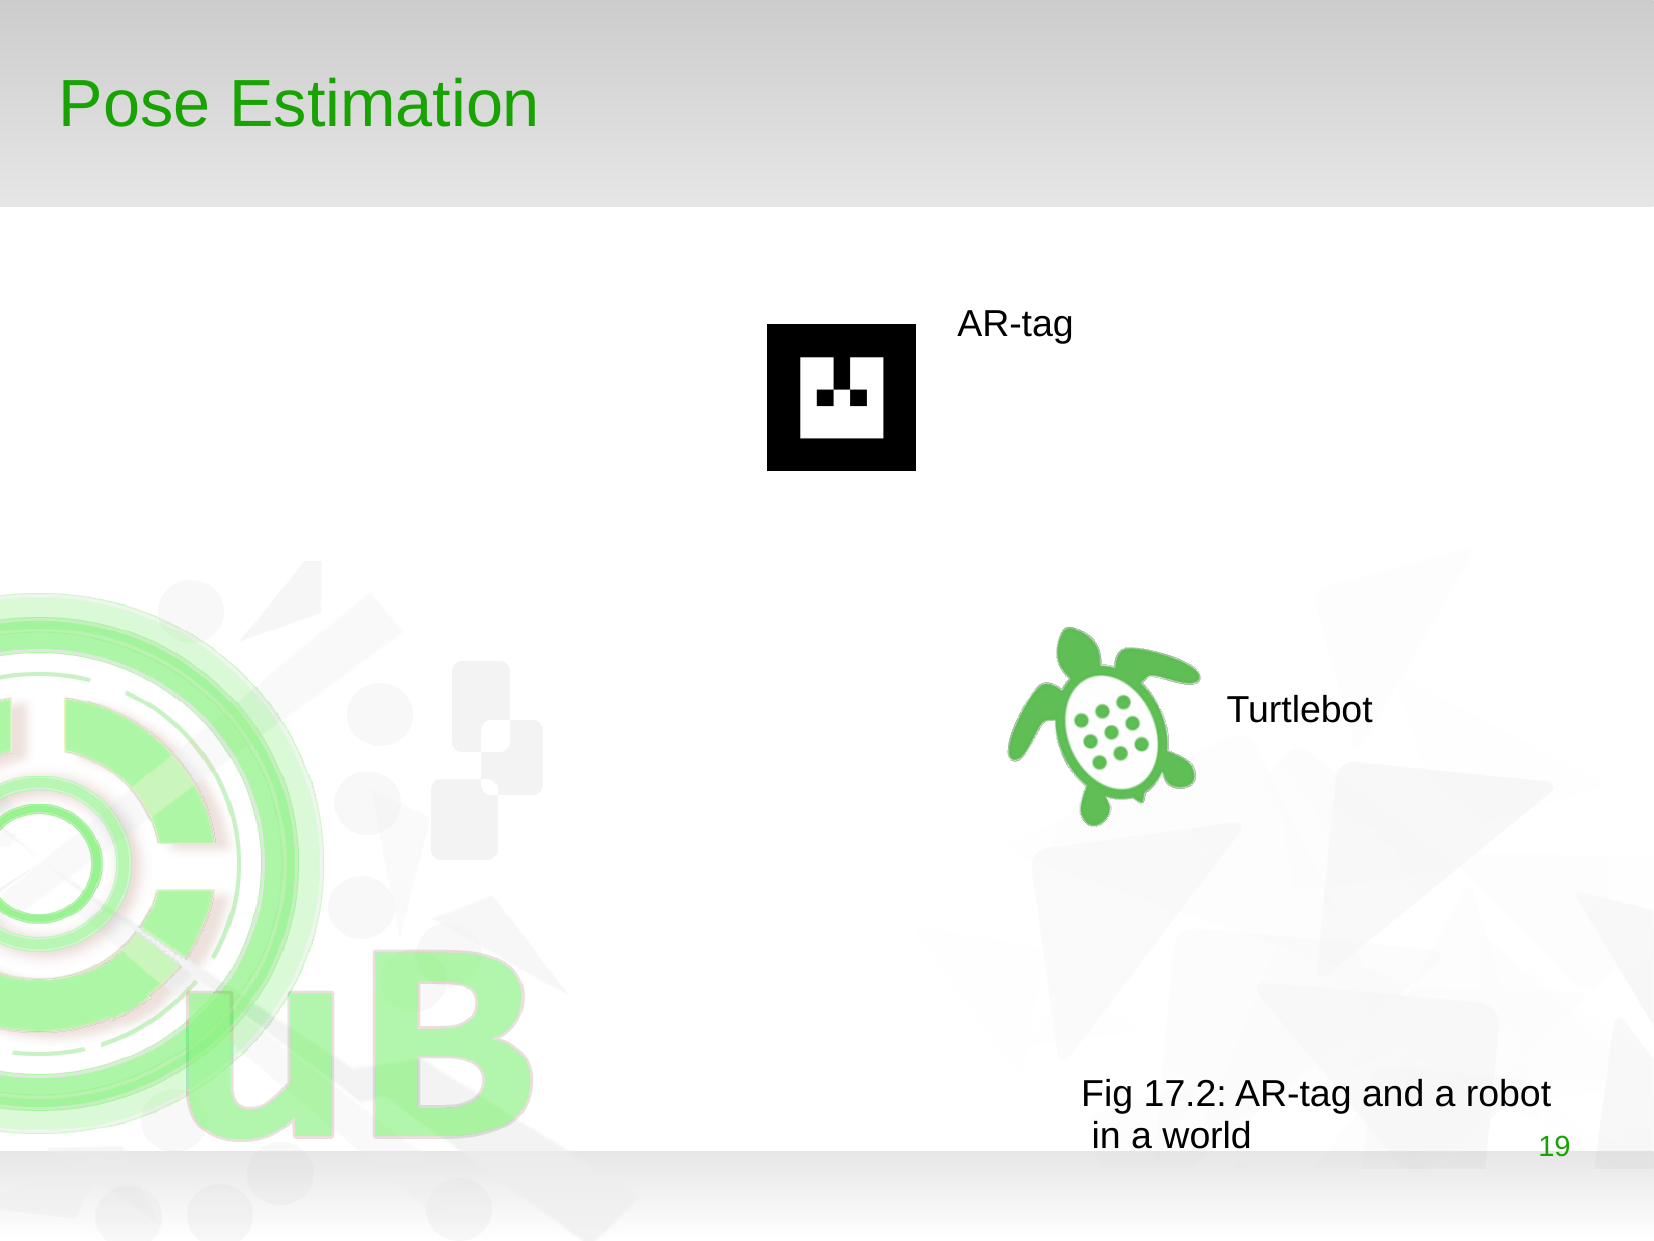

# Pose Estimation
AR-tag
Turtlebot
Fig 17.2: AR-tag and a robot
 in a world
19